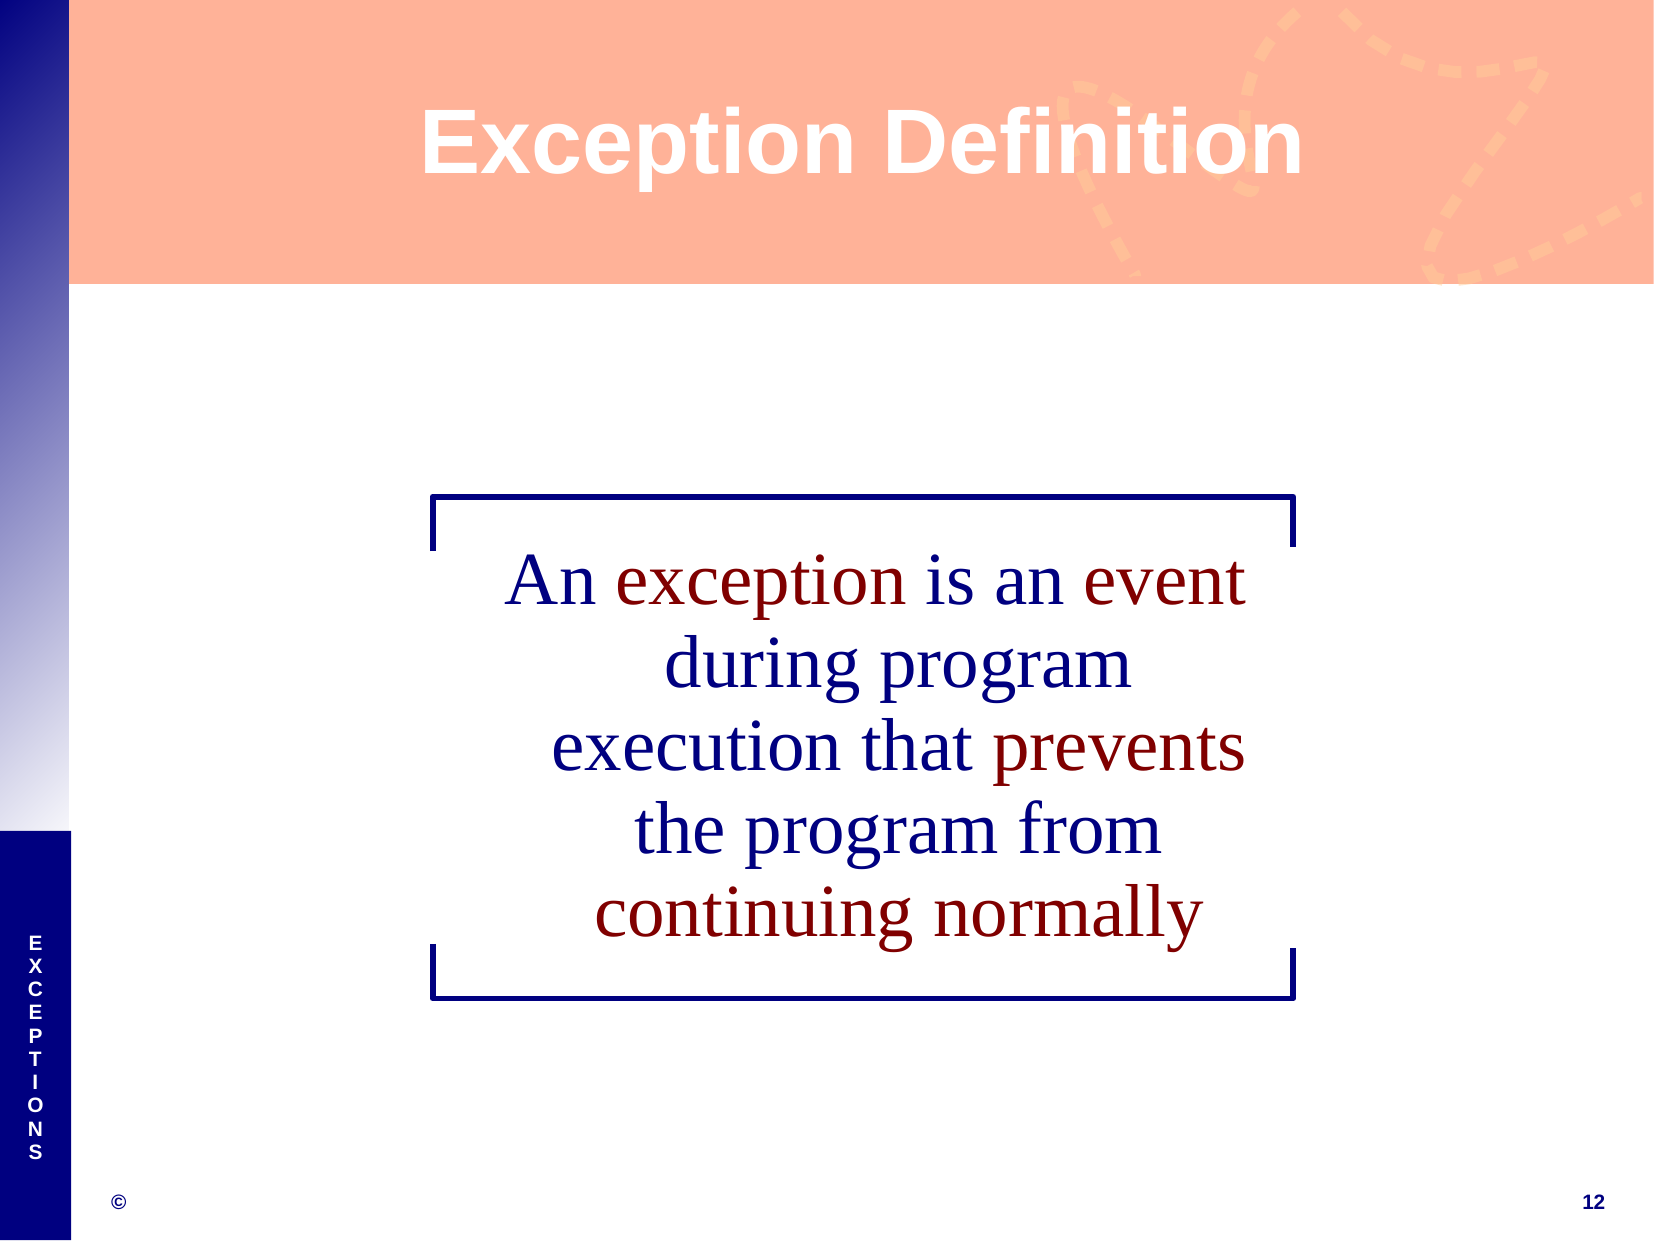

# Exception Definition
An exception is an event during program execution that prevents the program from continuing normally
E
X
C
E
P
T
I
O
N
S